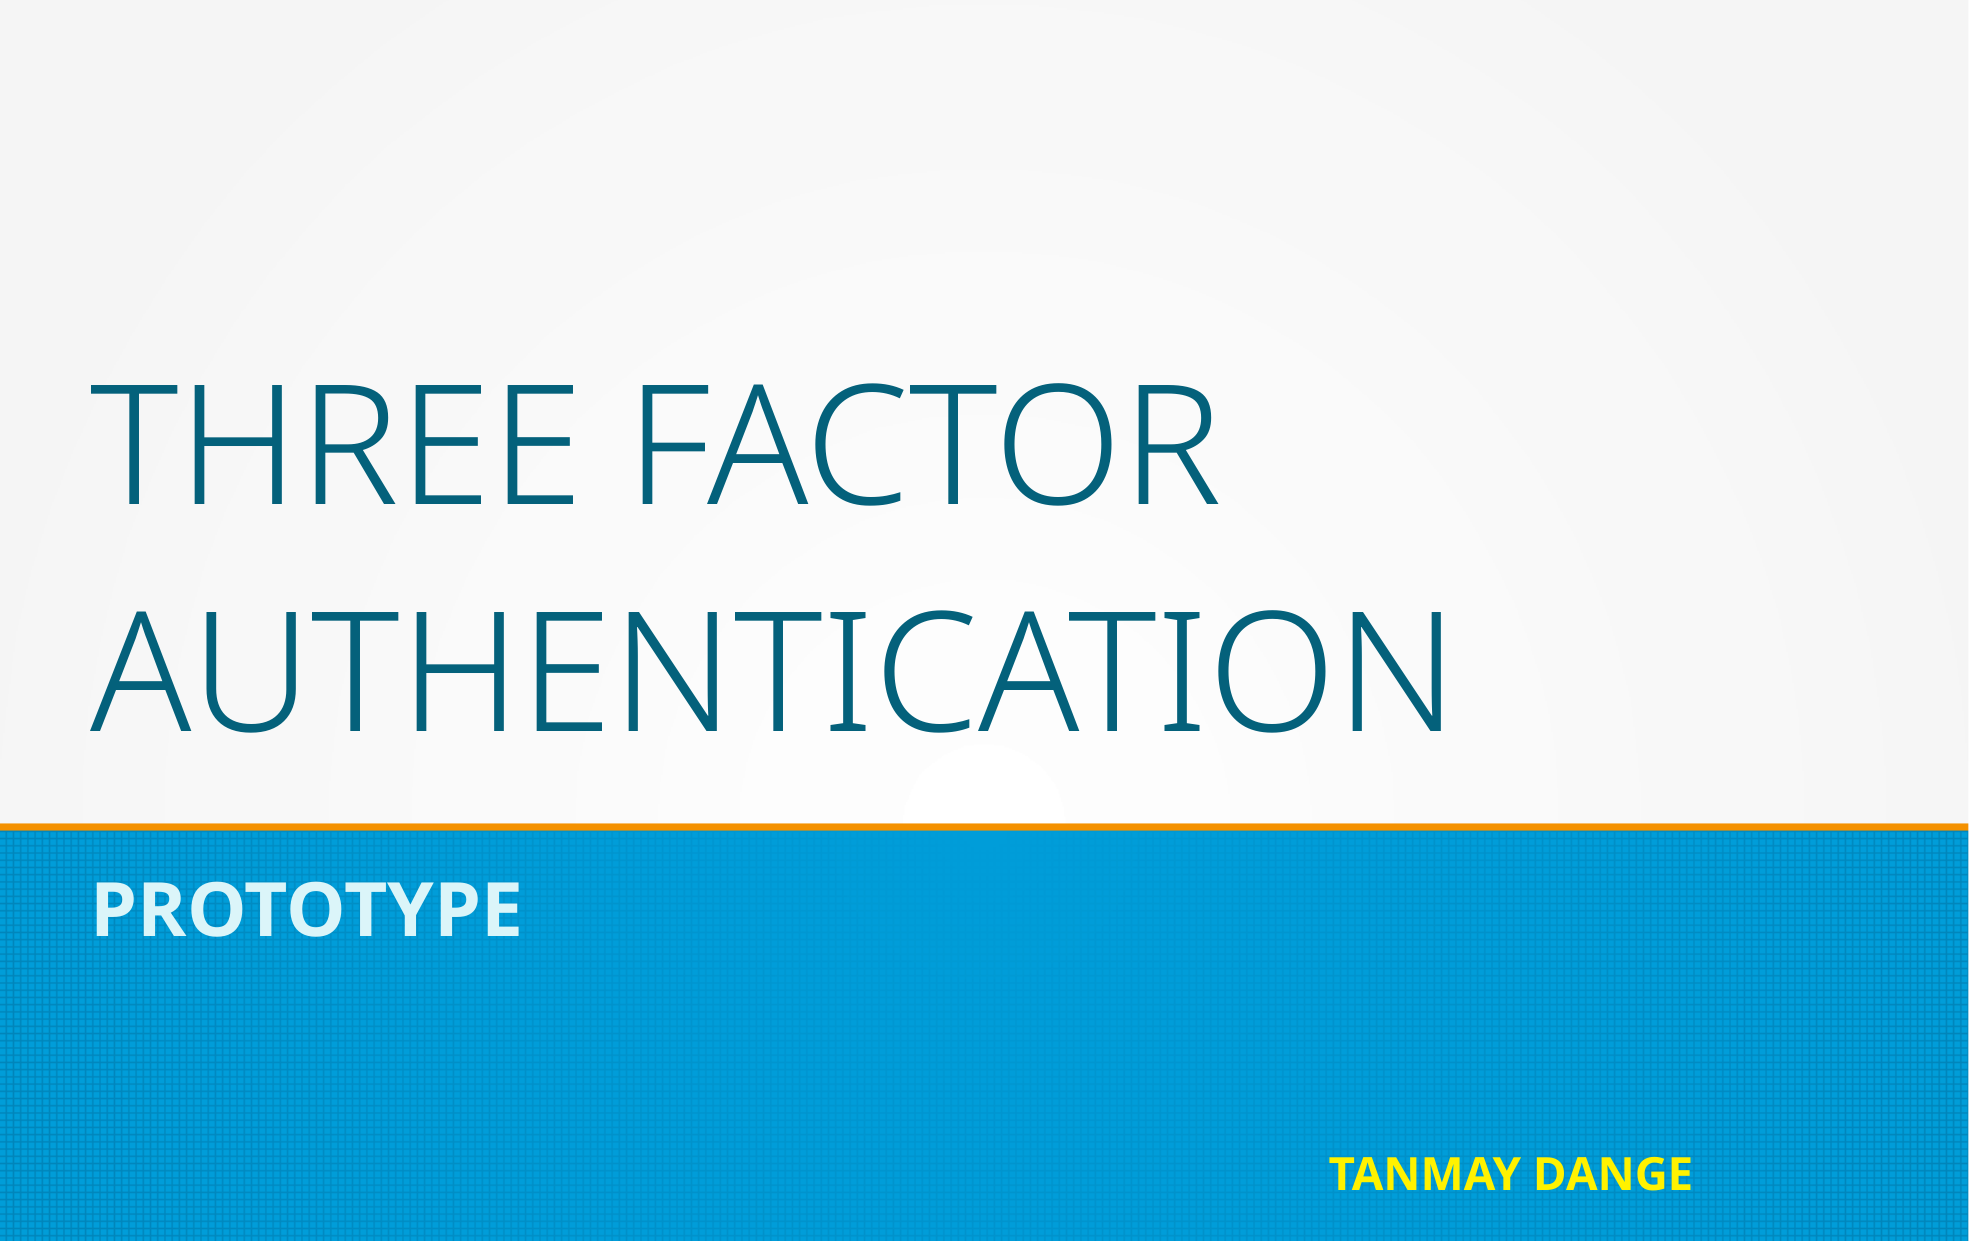

# THREE FACTOR AUTHENTICATION
PROTOTYPE
TANMAY DANGE